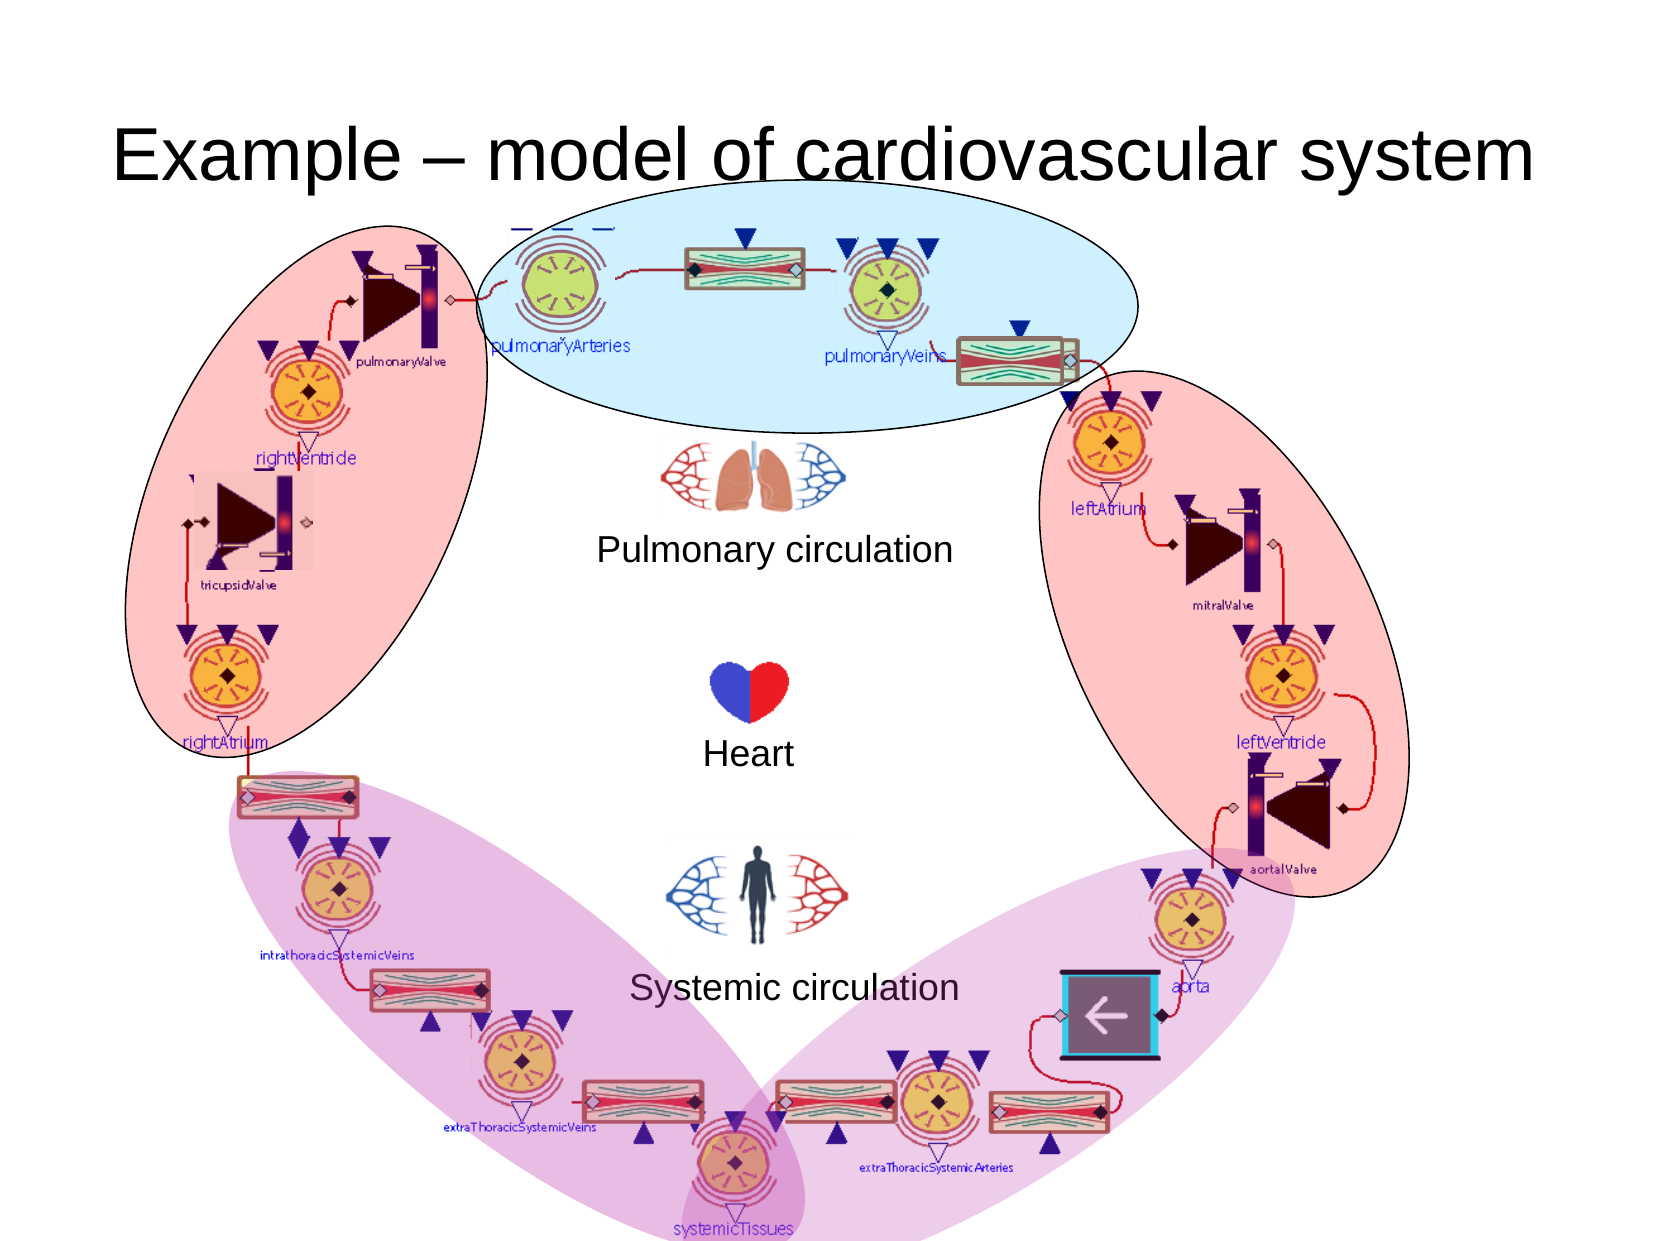

Example – model of cardiovascular system
Elastic baloon
Hydraulic resistor
Pulmonary circulation
Hydraulic valve
Heart
Systemic circulation